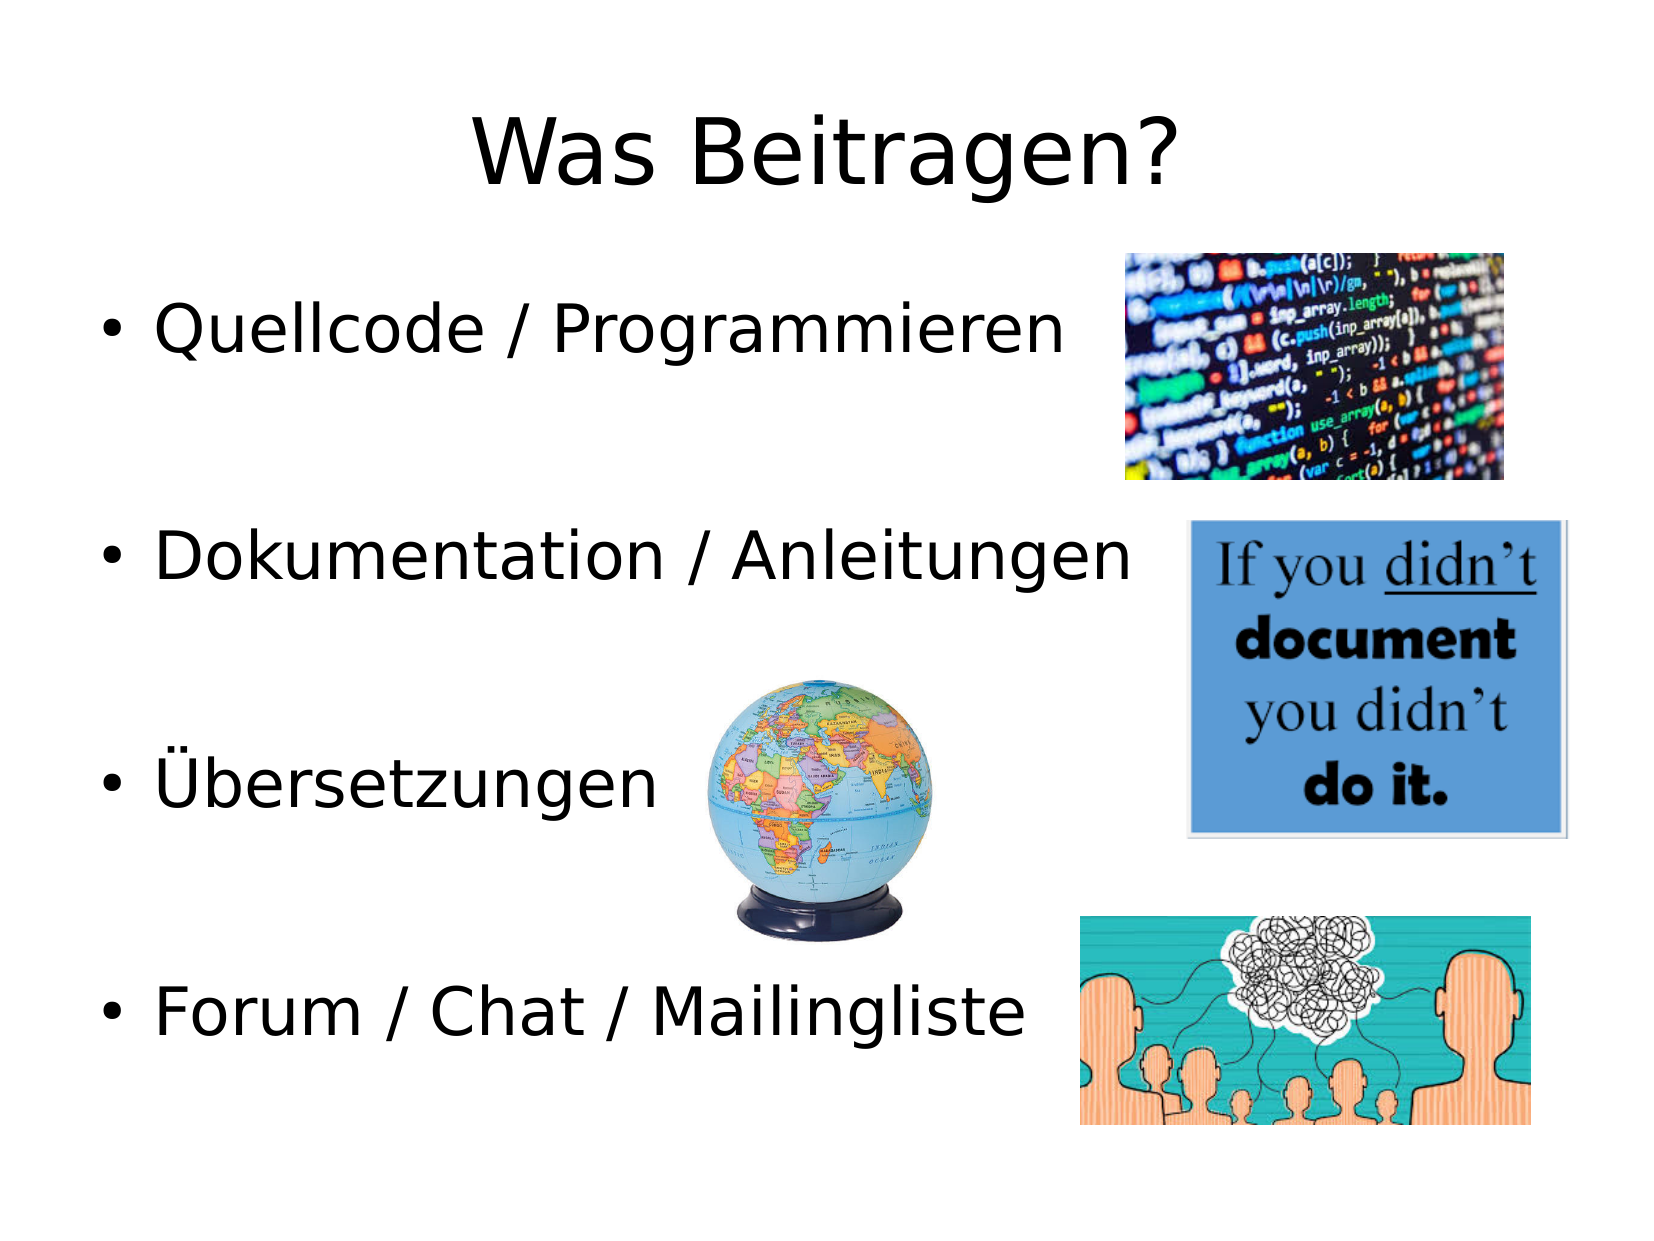

# Was Beitragen?
Quellcode / Programmieren
Dokumentation / Anleitungen
Übersetzungen
Forum / Chat / Mailingliste